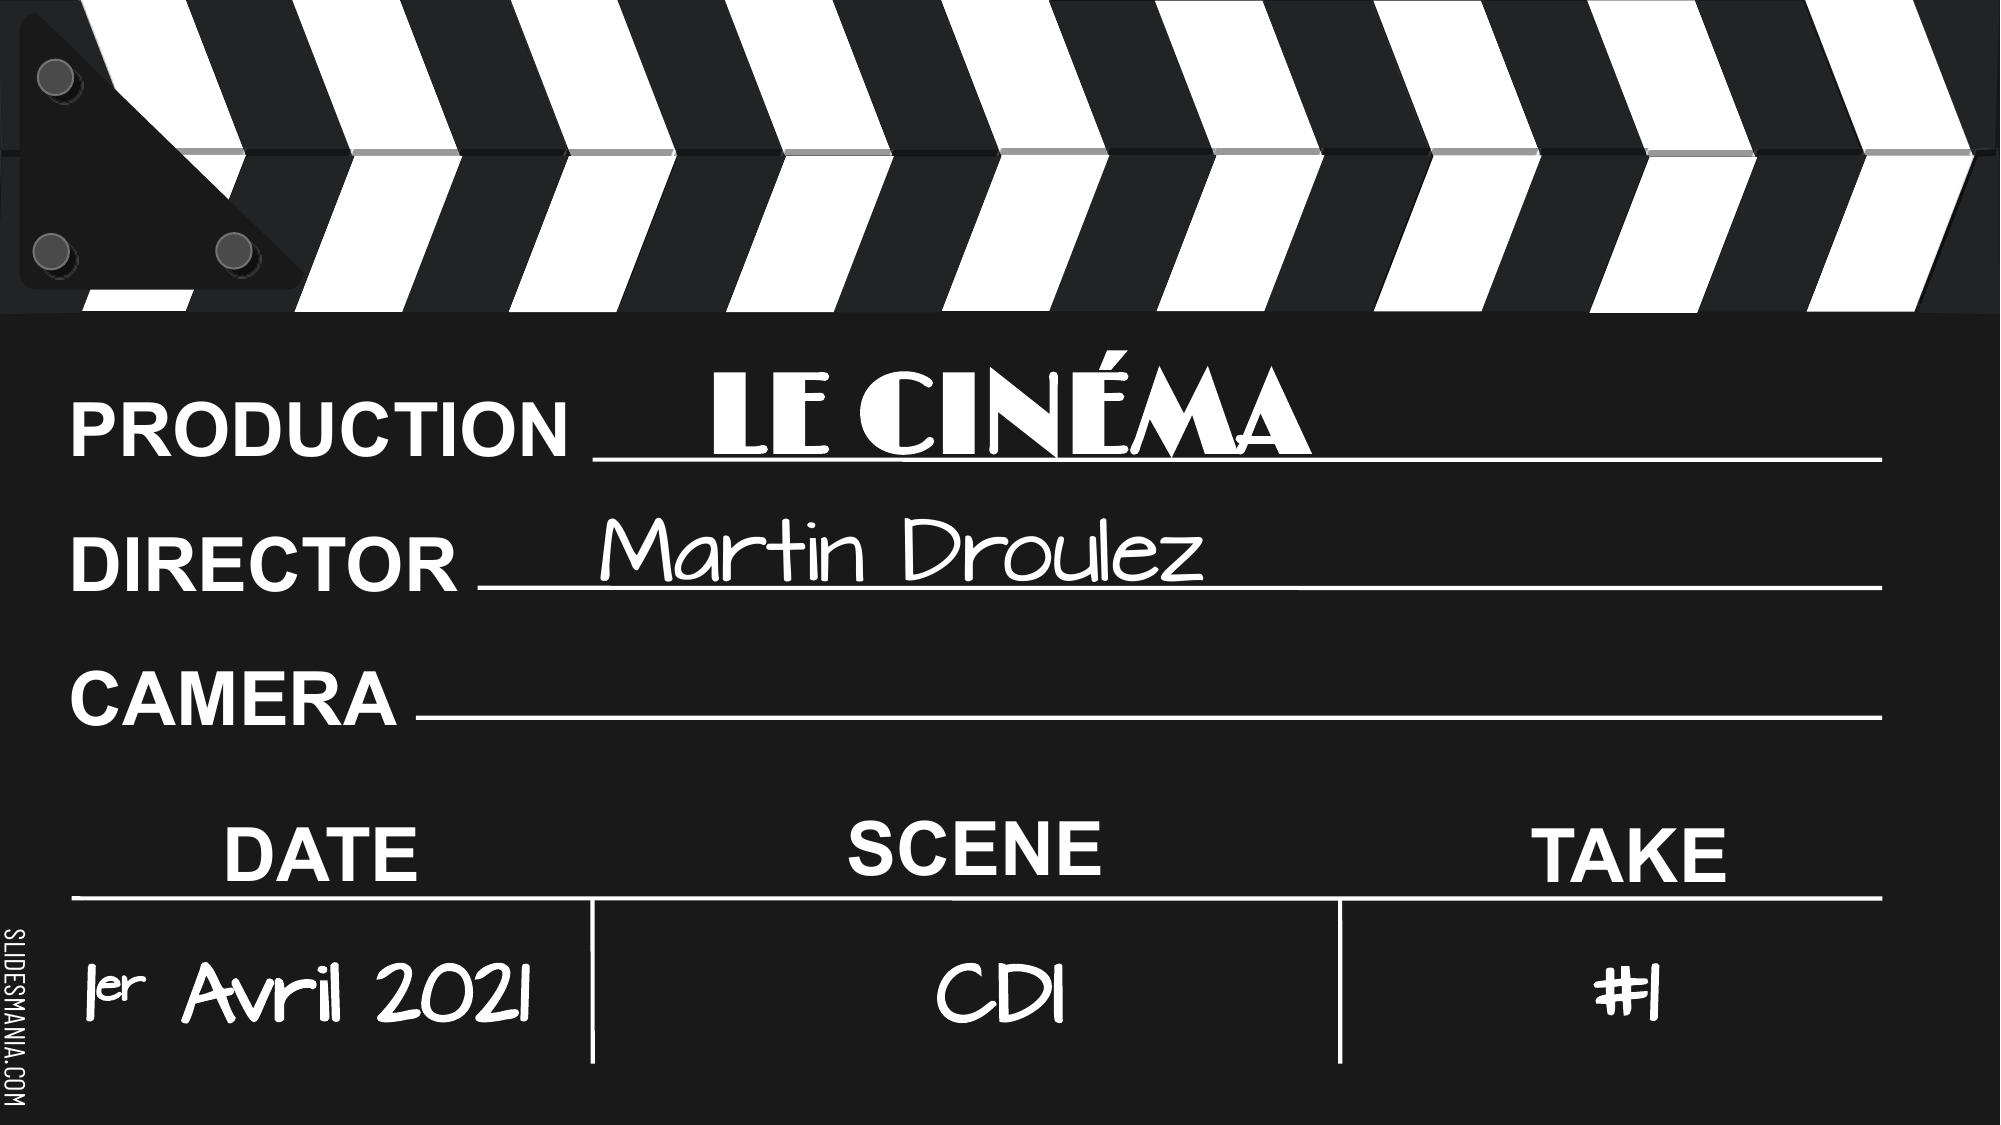

LE CINÉMA
PRODUCTION
Martin Droulez
DIRECTOR
CAMERA
SCENE
DATE
TAKE
#1
1er Avril 2021
CDI